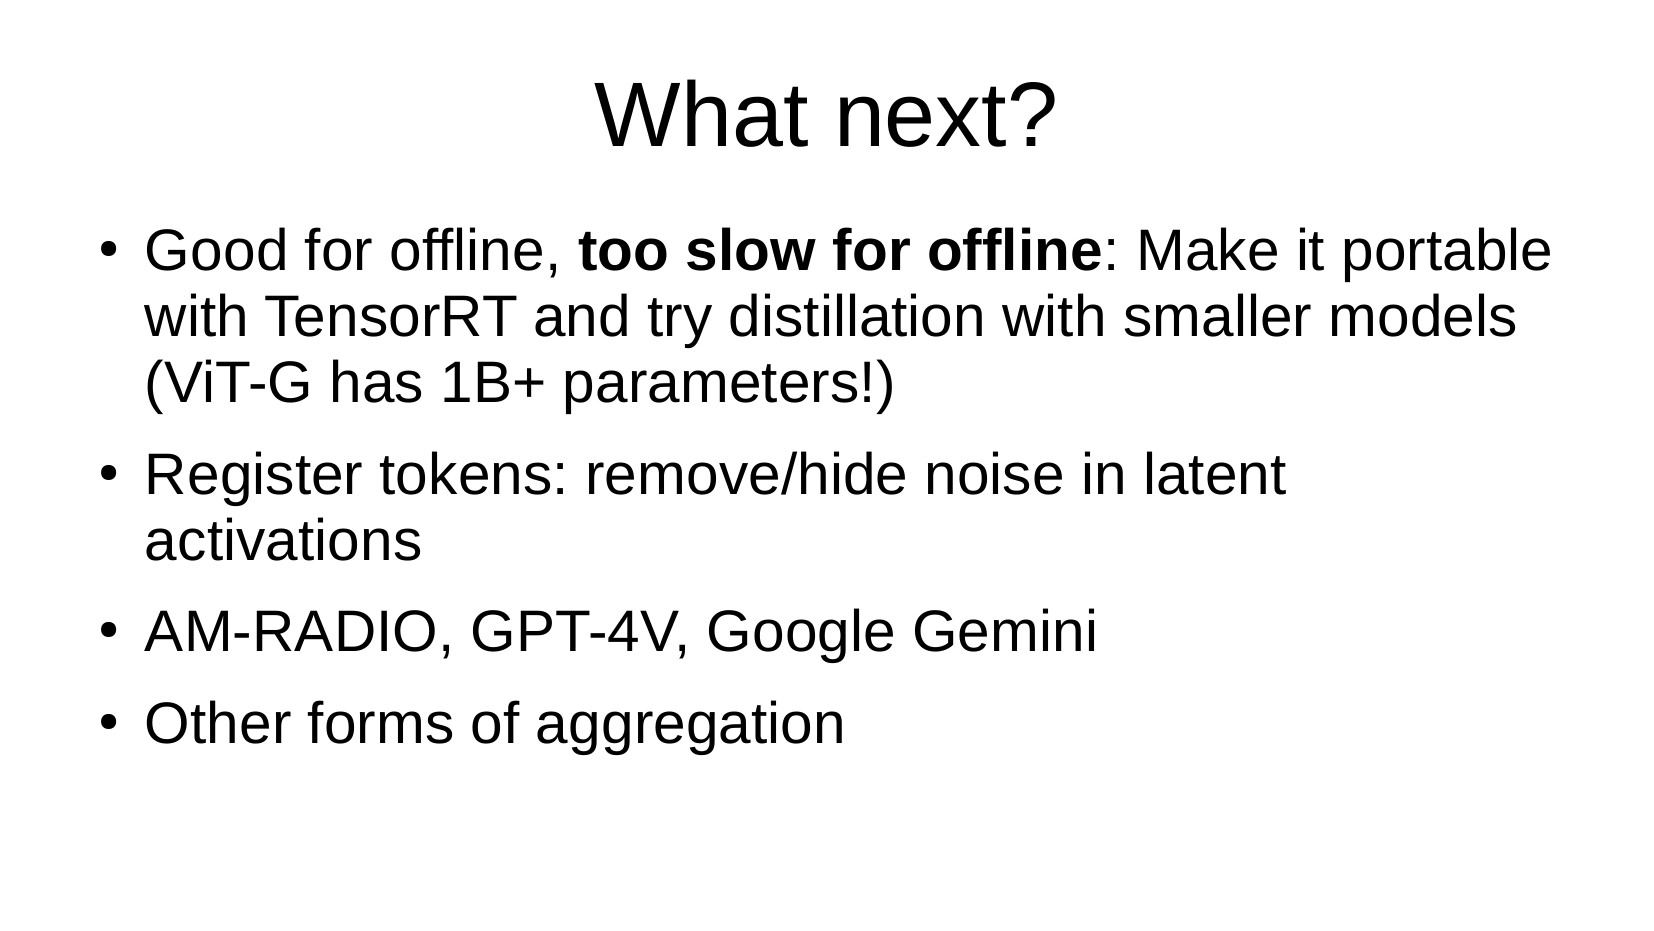

# What next?
Good for offline, too slow for offline: Make it portable with TensorRT and try distillation with smaller models (ViT-G has 1B+ parameters!)
Register tokens: remove/hide noise in latent activations
AM-RADIO, GPT-4V, Google Gemini
Other forms of aggregation